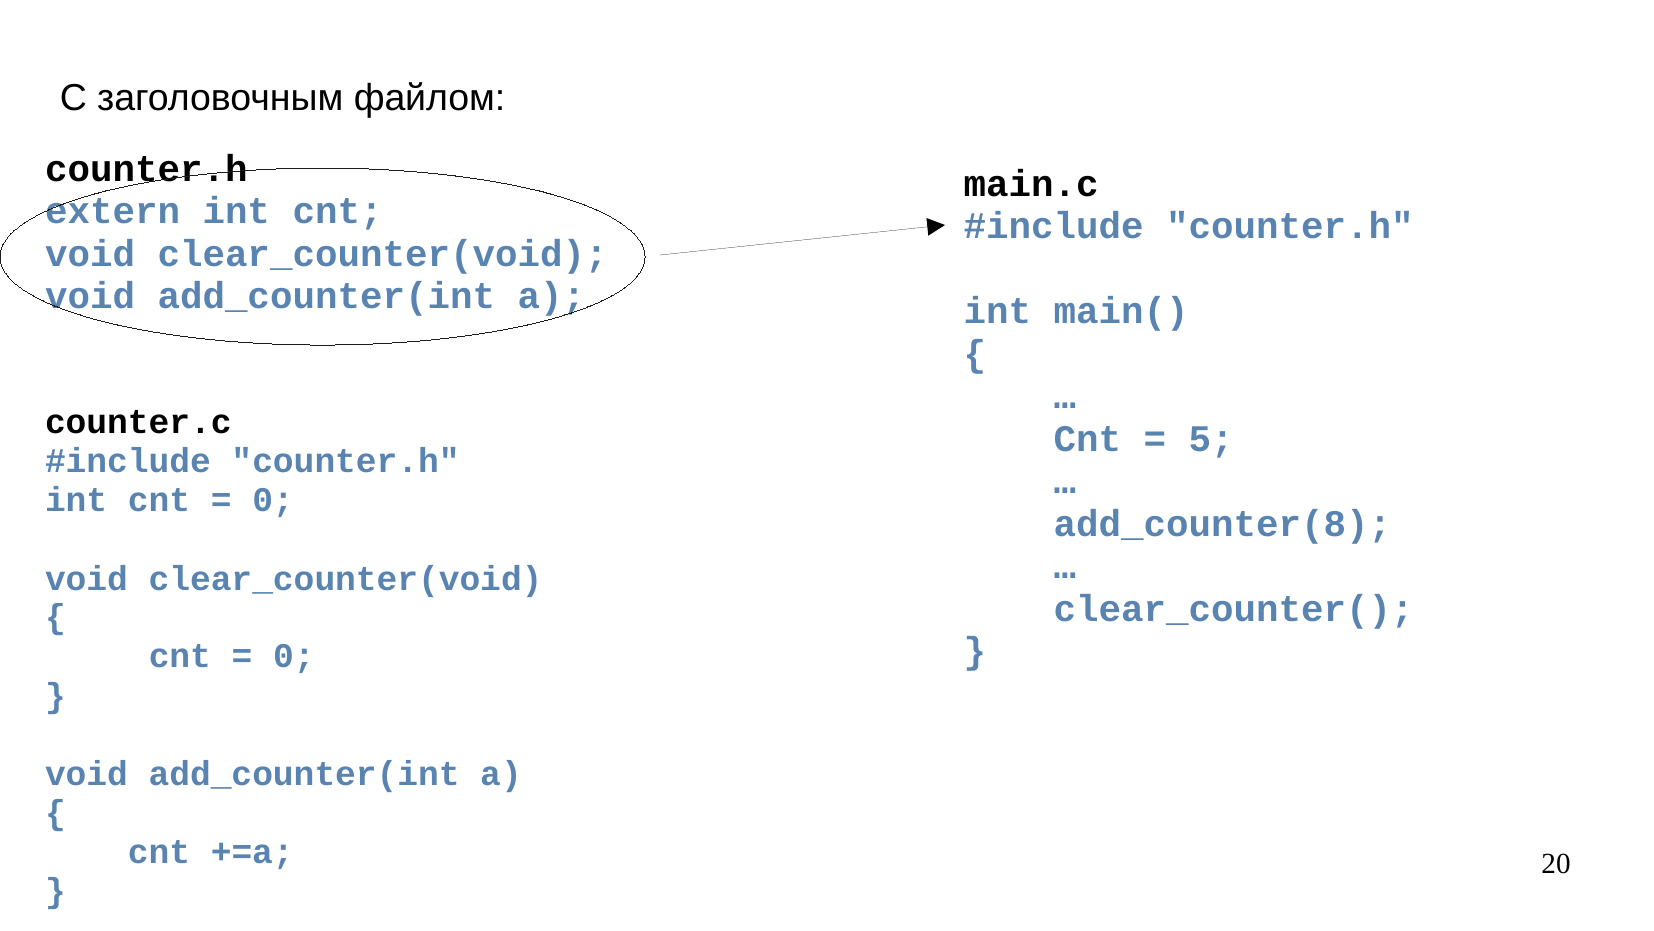

С заголовочным файлом:
counter.h
extern int cnt;
void clear_counter(void);
void add_counter(int a);
main.c
#include "counter.h"
int main()
{
 …
 Cnt = 5;
 …
 add_counter(8);
 …
 clear_counter();
}
# counter.c
#include "counter.h"
int cnt = 0;
void clear_counter(void)
{
 cnt = 0;
}
void add_counter(int a)
{
 cnt +=a;
}
20